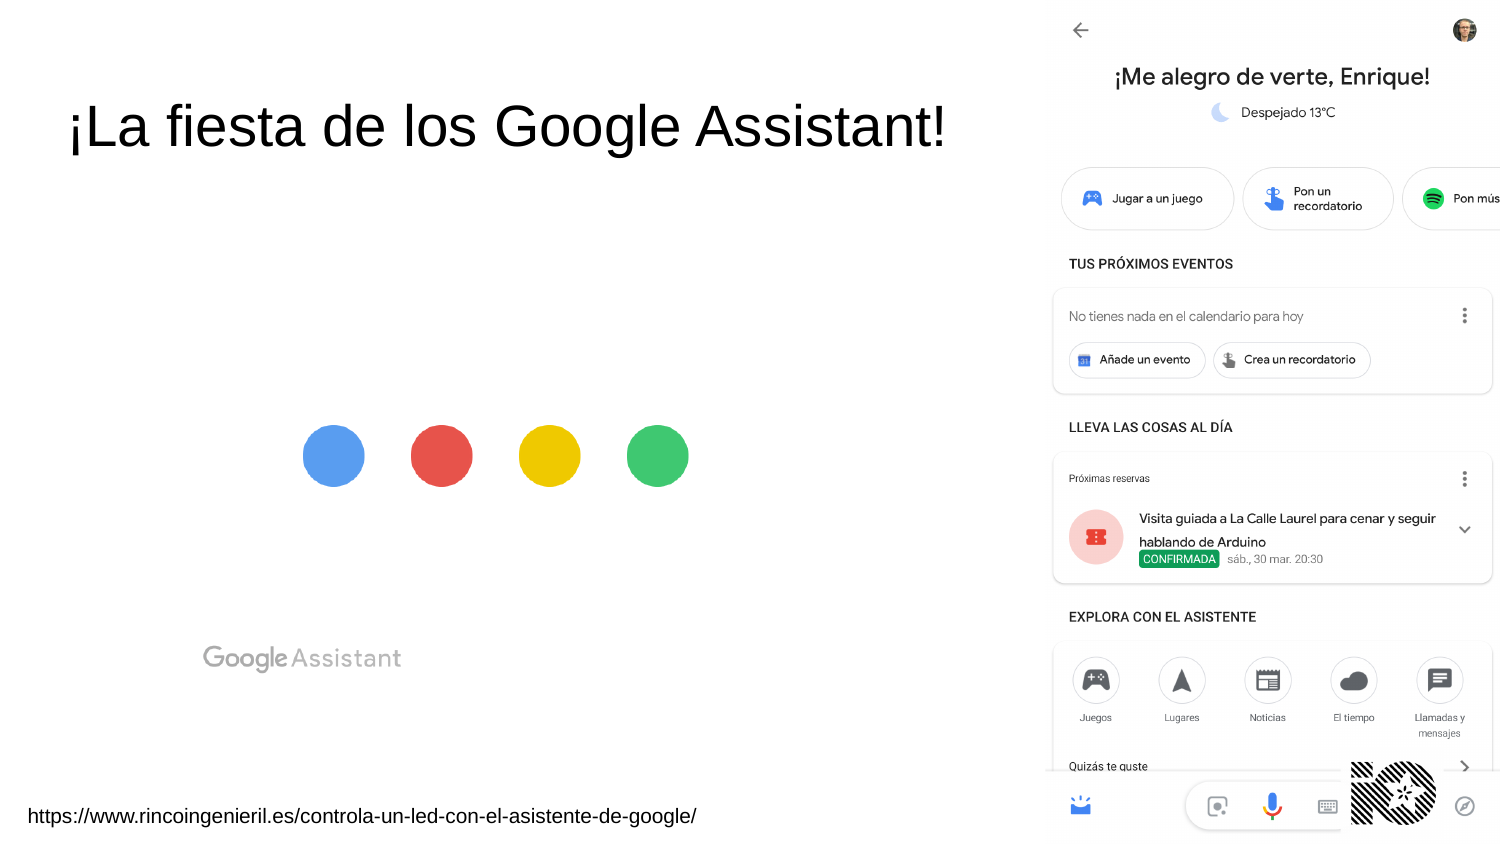

# ¡La fiesta de los Google Assistant!